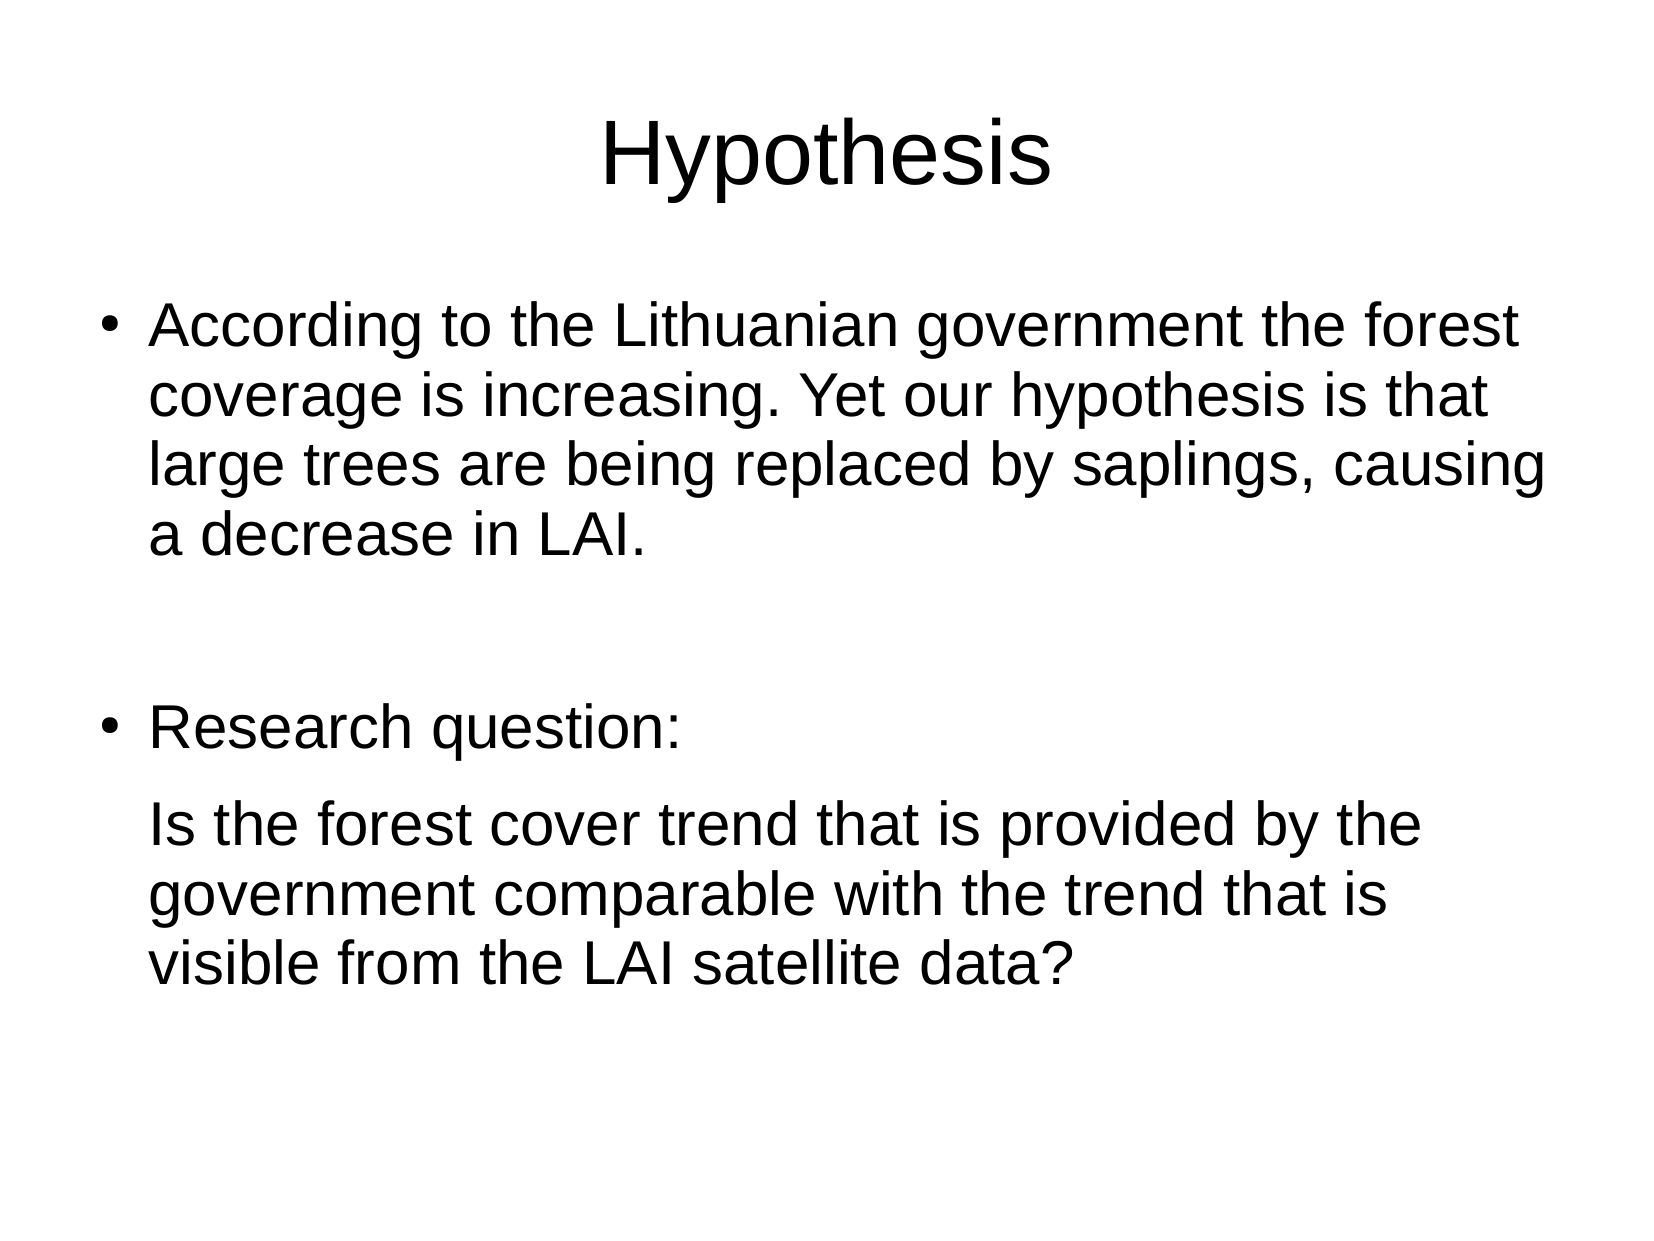

# Hypothesis
According to the Lithuanian government the forest coverage is increasing. Yet our hypothesis is that large trees are being replaced by saplings, causing a decrease in LAI.
Research question:
Is the forest cover trend that is provided by the government comparable with the trend that is visible from the LAI satellite data?